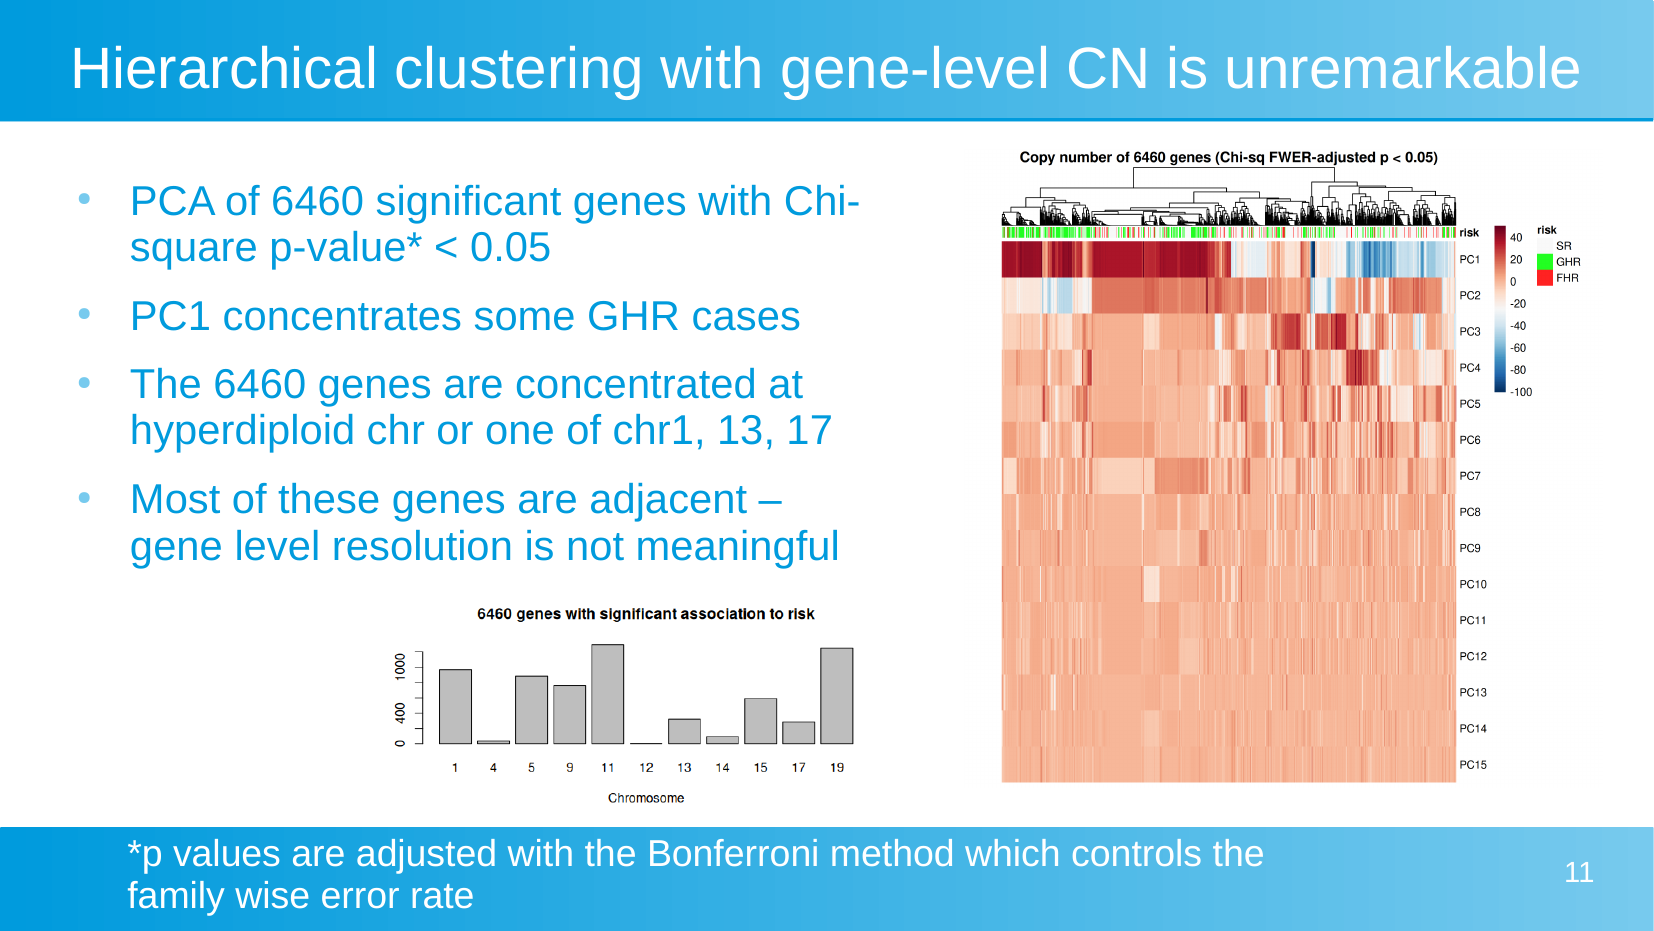

# Hierarchical clustering with gene-level CN is unremarkable
PCA of 6460 significant genes with Chi-square p-value* < 0.05
PC1 concentrates some GHR cases
The 6460 genes are concentrated at hyperdiploid chr or one of chr1, 13, 17
Most of these genes are adjacent – gene level resolution is not meaningful
*p values are adjusted with the Bonferroni method which controls the family wise error rate
11